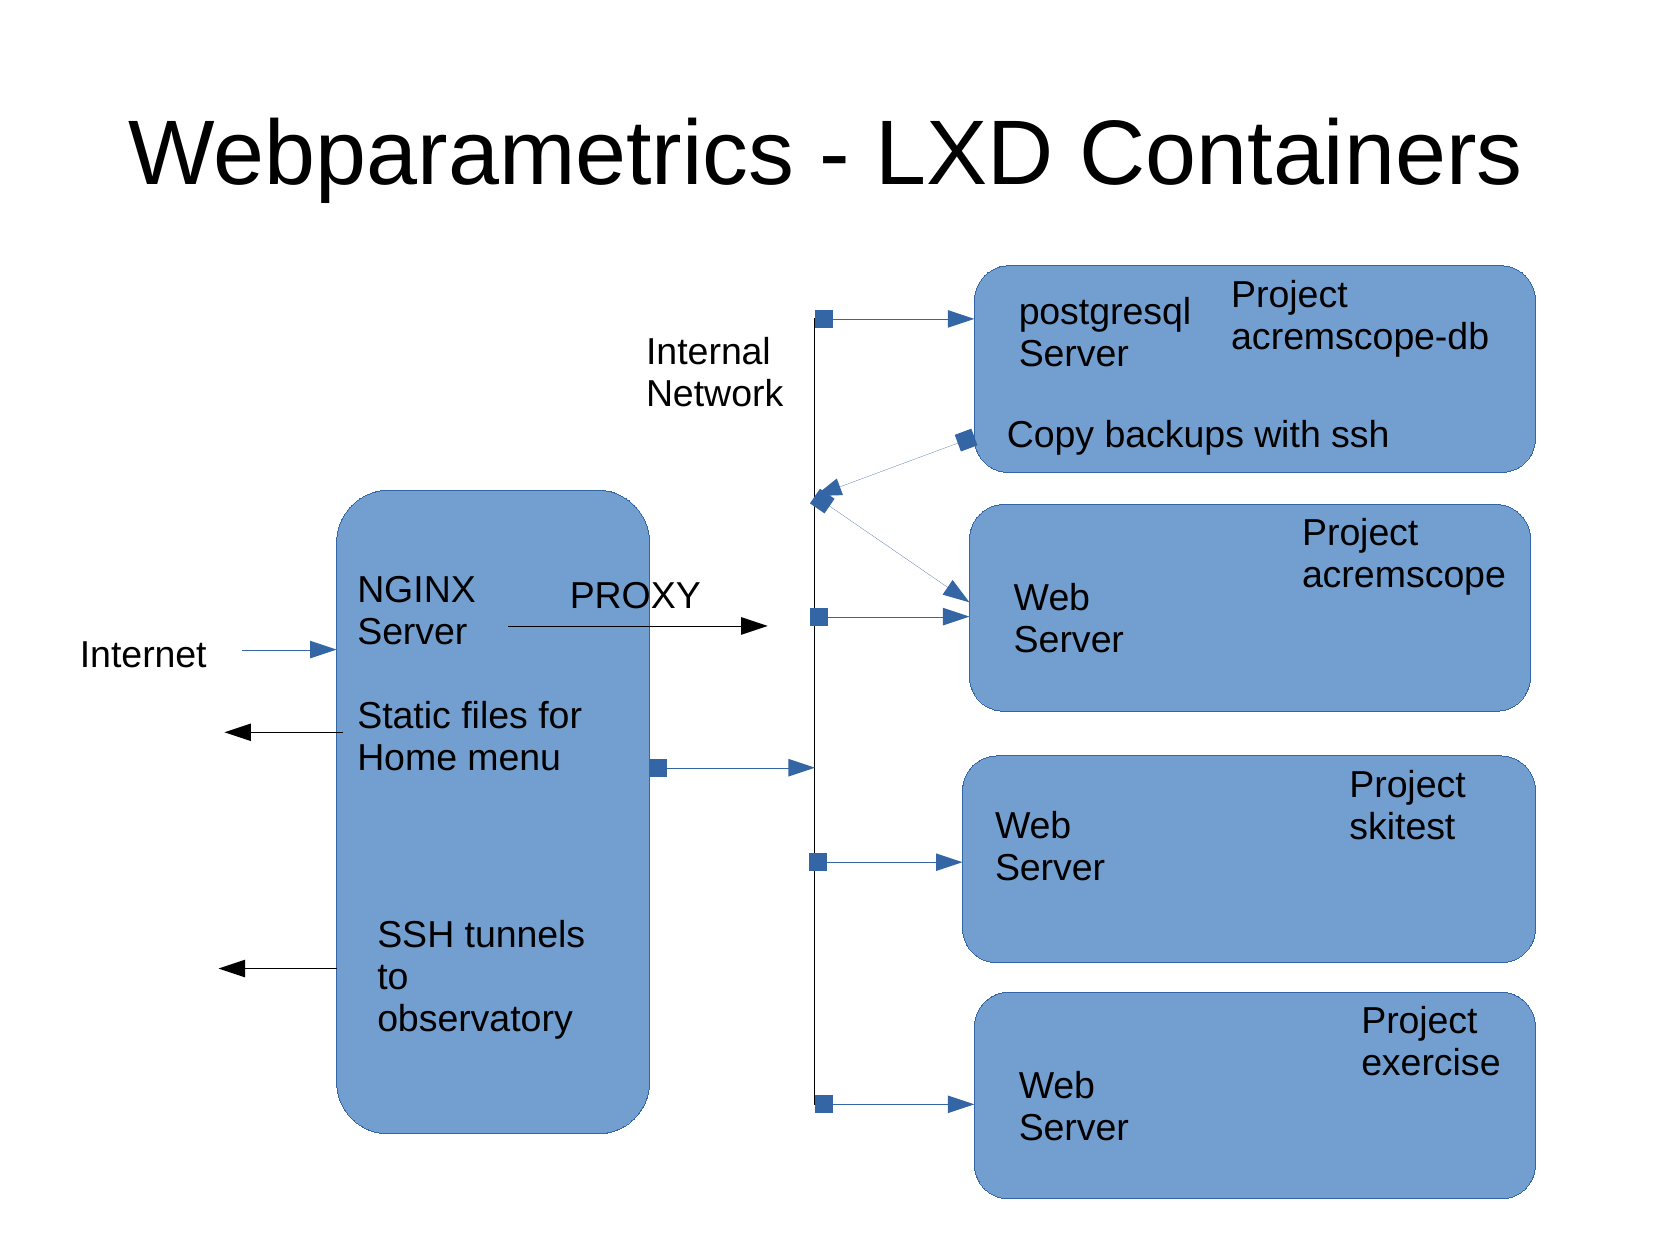

# Webparametrics - LXD Containers
Project acremscope-db
postgresql
Server
Internal Network
Copy backups with ssh
Project acremscope
NGINX
Server
Static files for
Home menu
PROXY
Web
Server
Internet
Project skitest
Web
Server
SSH tunnels
to observatory
Project exercise
Web
Server